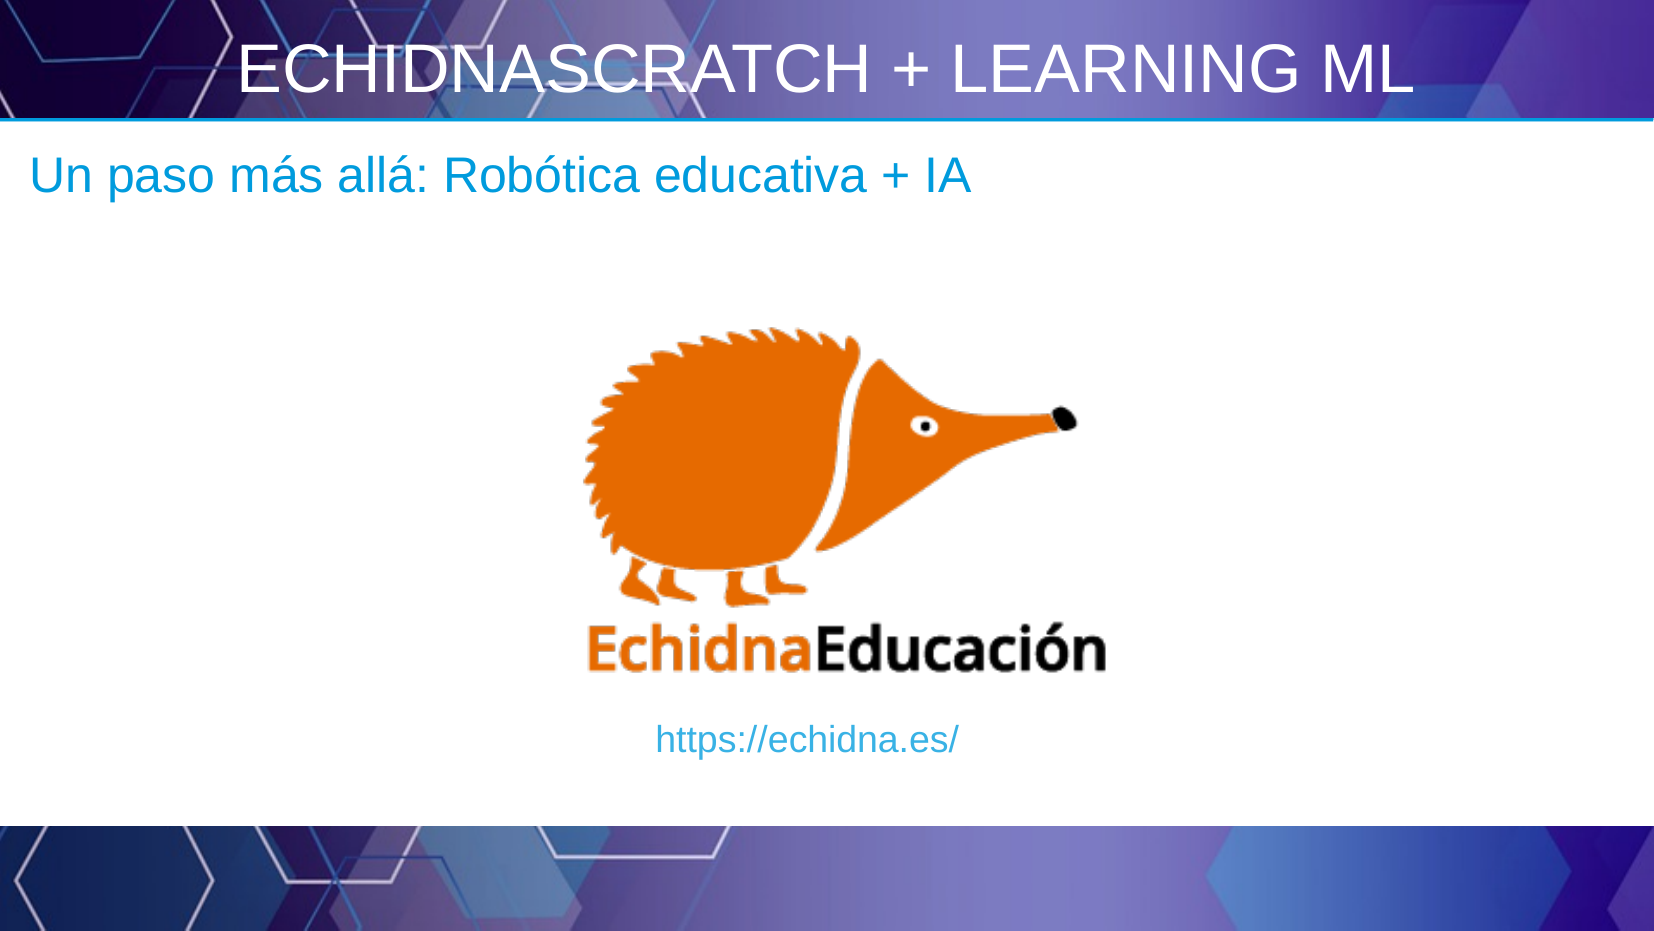

# ECHIDNASCRATCH + LEARNING ML
Un paso más allá: Robótica educativa + IA
https://echidna.es/
19